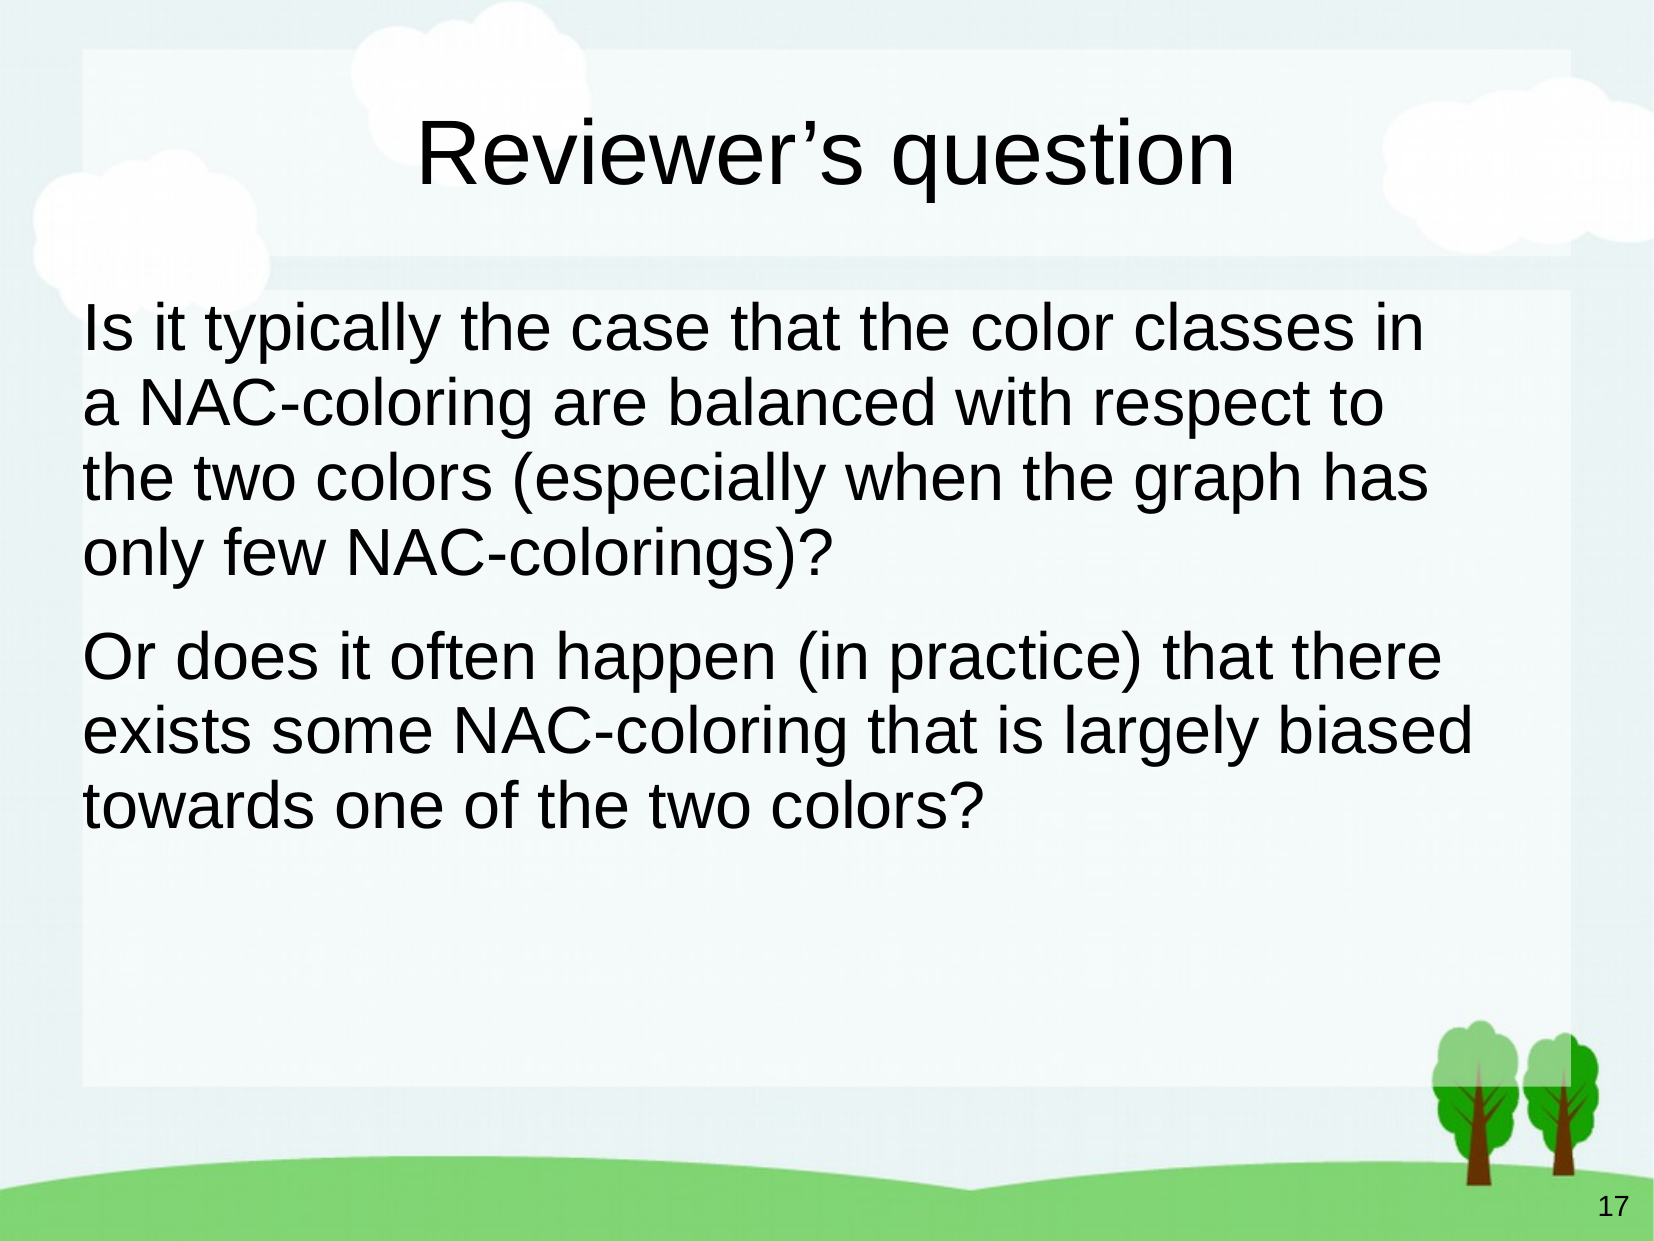

# Reviewer’s question
Is it typically the case that the color classes in a NAC-coloring are balanced with respect to the two colors (especially when the graph has only few NAC-colorings)?
Or does it often happen (in practice) that there exists some NAC-coloring that is largely biased towards one of the two colors?
17